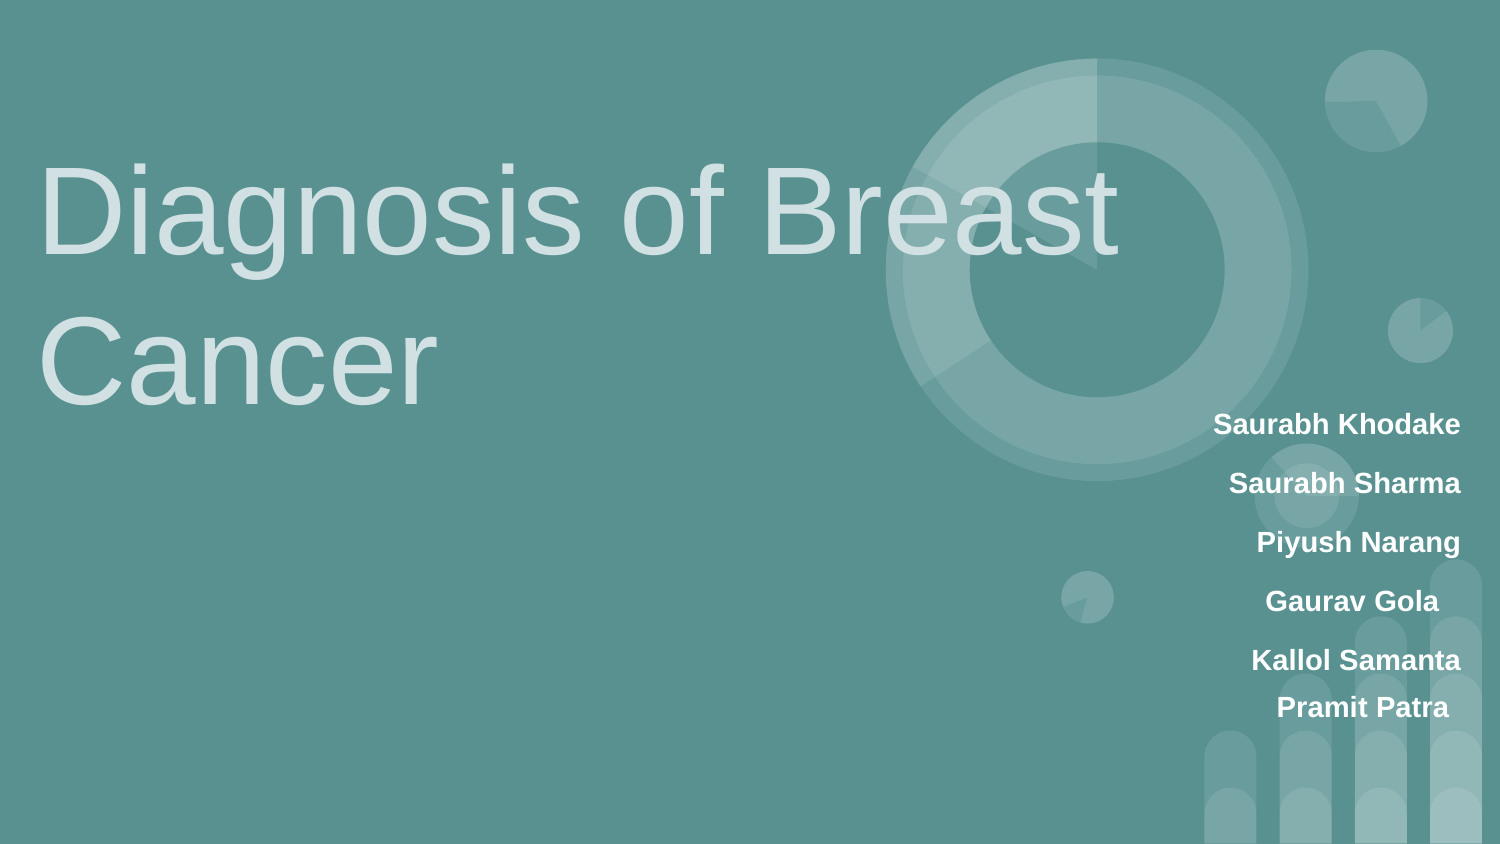

# Diagnosis of Breast Cancer
 Saurabh Khodake
 	 Saurabh Sharma
 Piyush Narang
 Gaurav Gola
	Kallol Samanta
 Pramit Patra